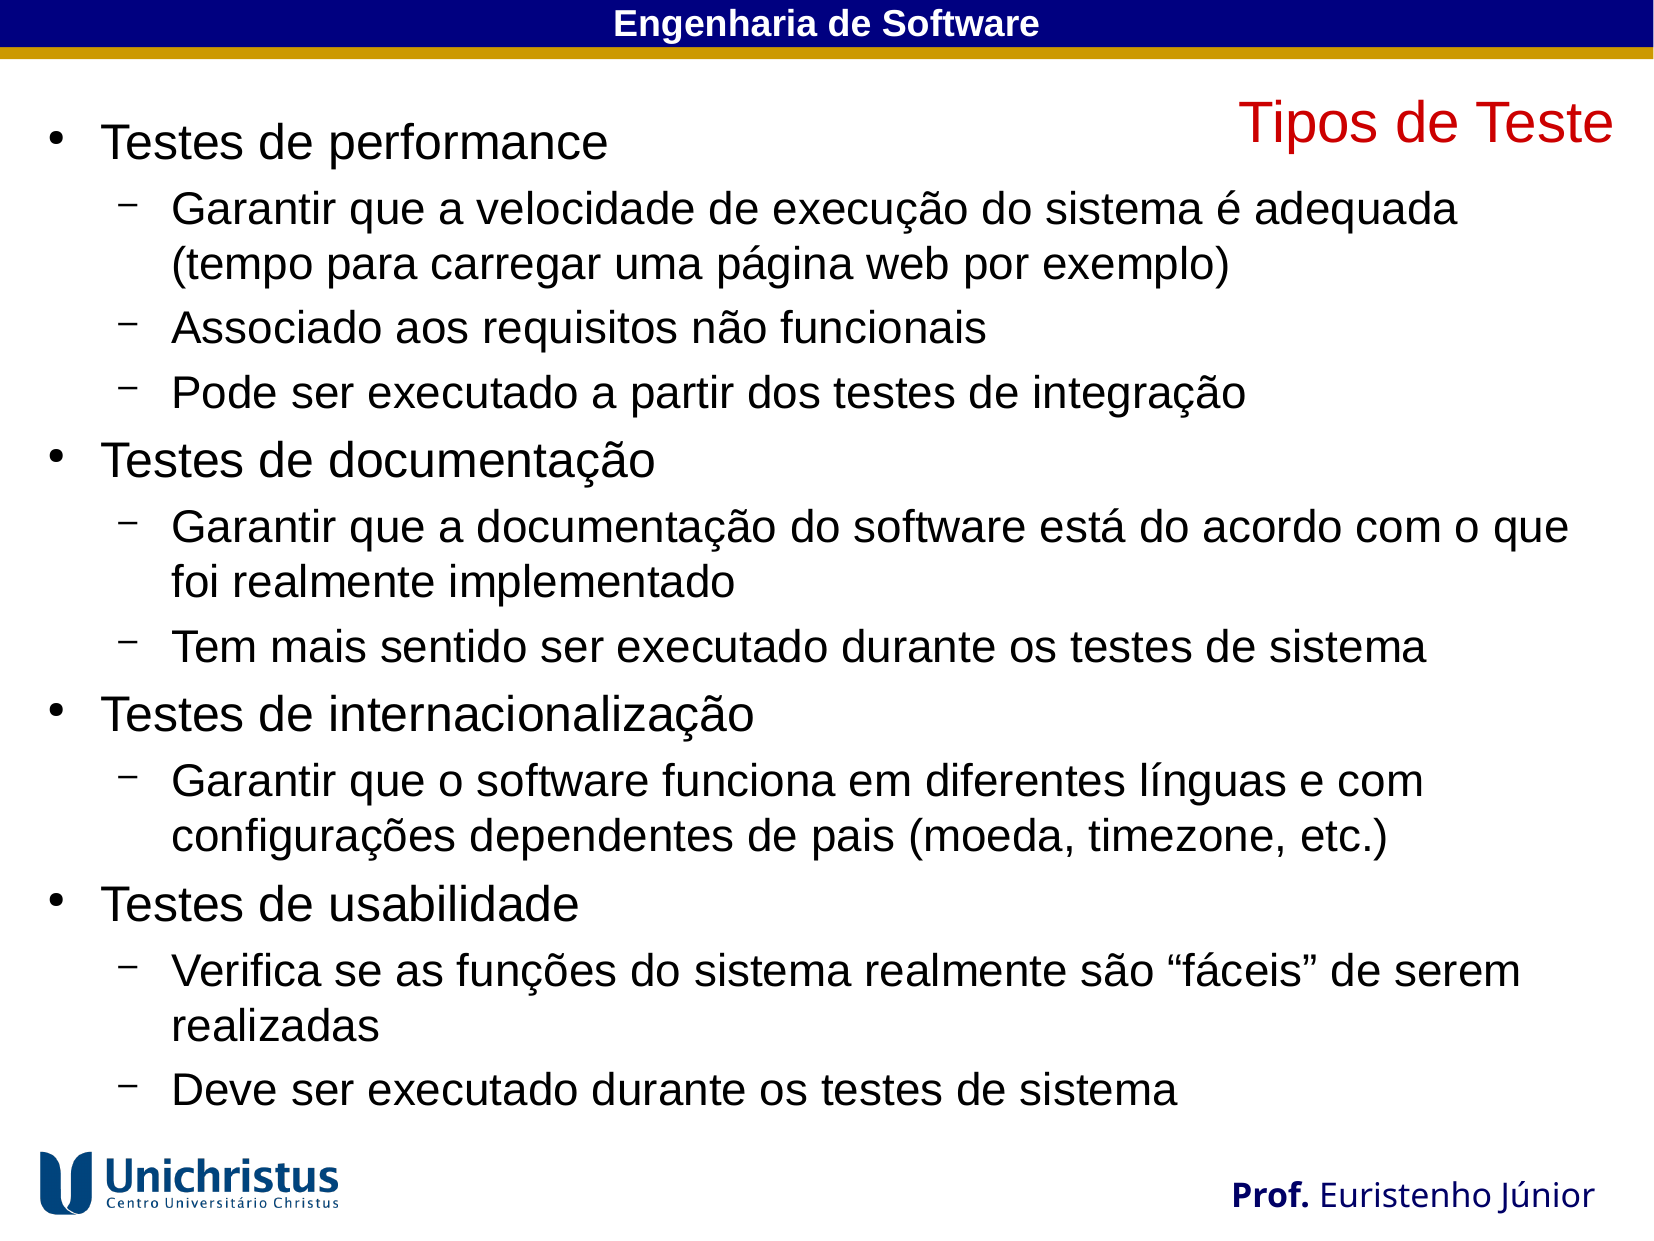

Engenharia de Software
Tipos de Teste
# Testes de performance
Garantir que a velocidade de execução do sistema é adequada (tempo para carregar uma página web por exemplo)
Associado aos requisitos não funcionais
Pode ser executado a partir dos testes de integração
Testes de documentação
Garantir que a documentação do software está do acordo com o que foi realmente implementado
Tem mais sentido ser executado durante os testes de sistema
Testes de internacionalização
Garantir que o software funciona em diferentes línguas e com configurações dependentes de pais (moeda, timezone, etc.)
Testes de usabilidade
Verifica se as funções do sistema realmente são “fáceis” de serem realizadas
Deve ser executado durante os testes de sistema
Prof. Euristenho Júnior